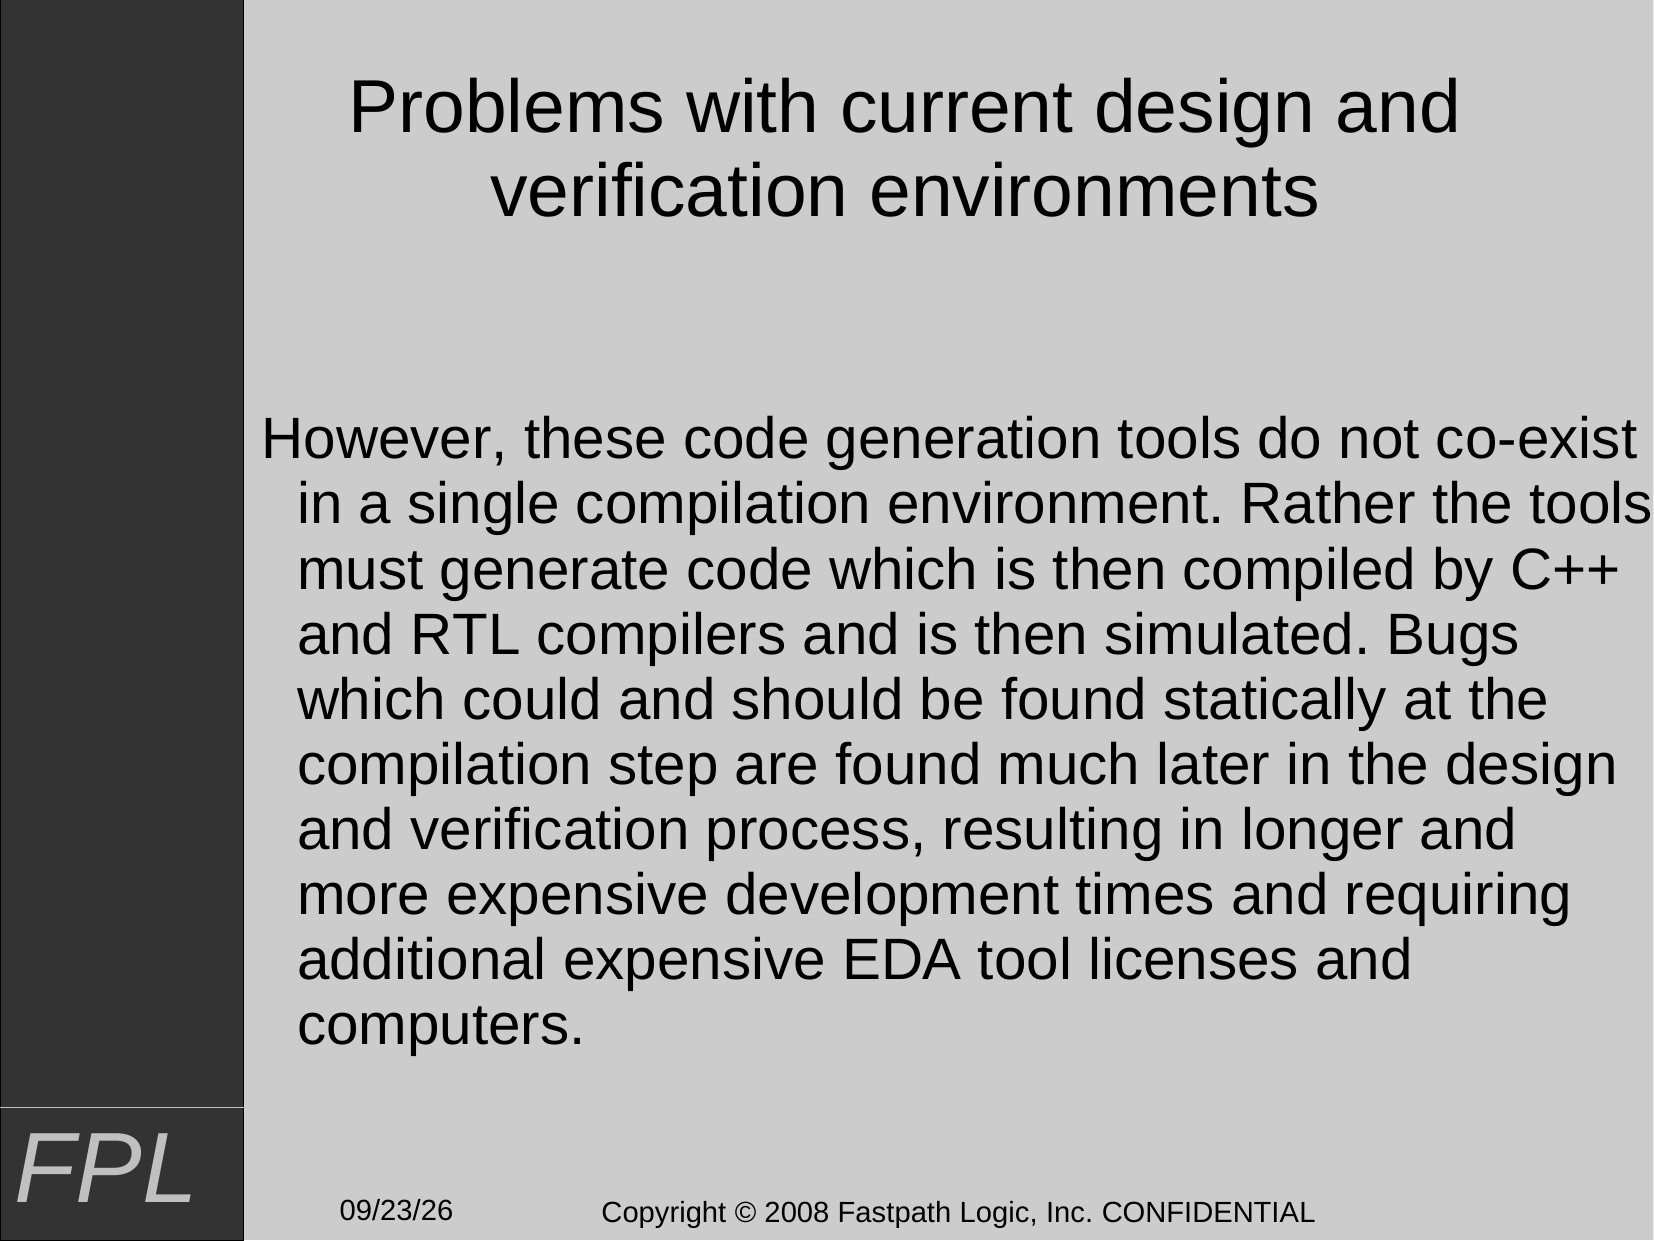

# Problems with current design and verification environments
However, these code generation tools do not co-exist in a single compilation environment. Rather the tools must generate code which is then compiled by C++ and RTL compilers and is then simulated. Bugs which could and should be found statically at the compilation step are found much later in the design and verification process, resulting in longer and more expensive development times and requiring additional expensive EDA tool licenses and computers.
Copyright Fastpath Logic Inc. @2007